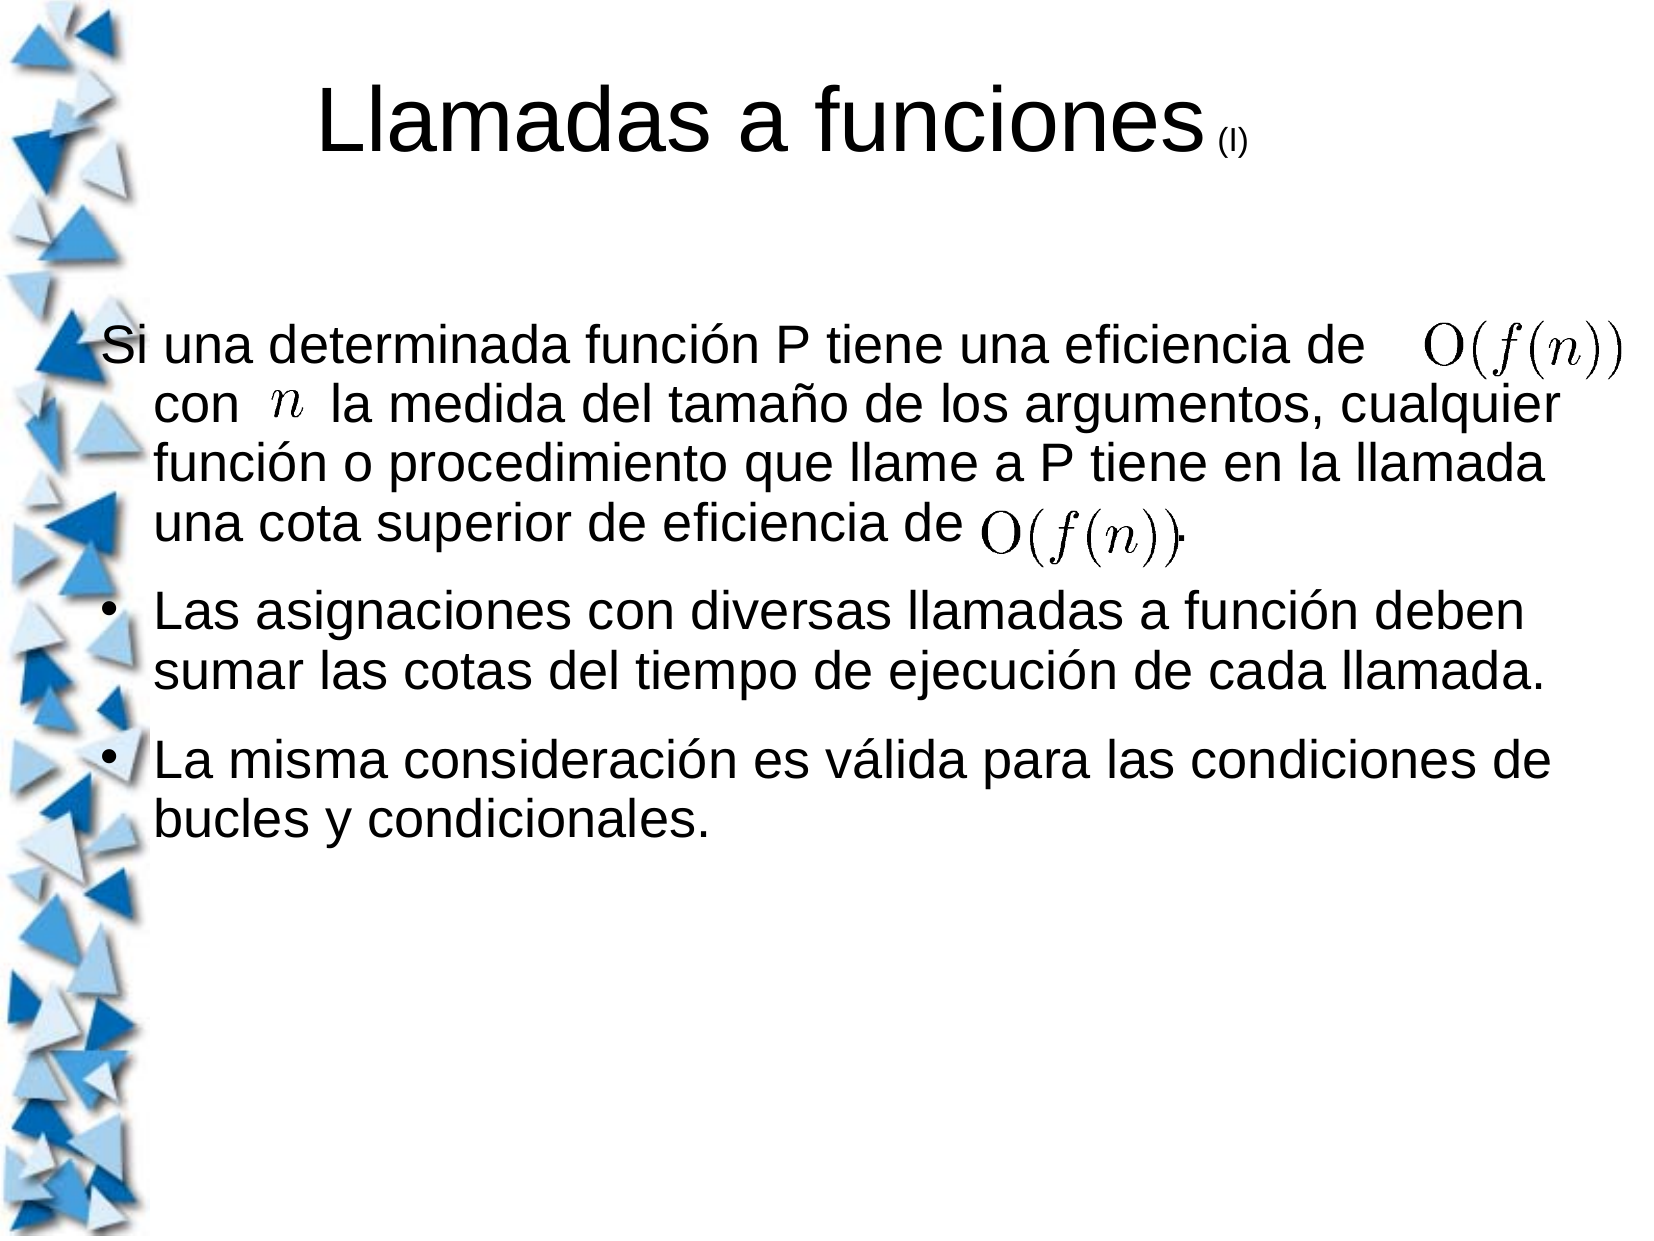

# Llamadas a funciones (I)
Si una determinada función P tiene una eficiencia de con la medida del tamaño de los argumentos, cualquier función o procedimiento que llame a P tiene en la llamada una cota superior de eficiencia de .
Las asignaciones con diversas llamadas a función deben sumar las cotas del tiempo de ejecución de cada llamada.
La misma consideración es válida para las condiciones de bucles y condicionales.